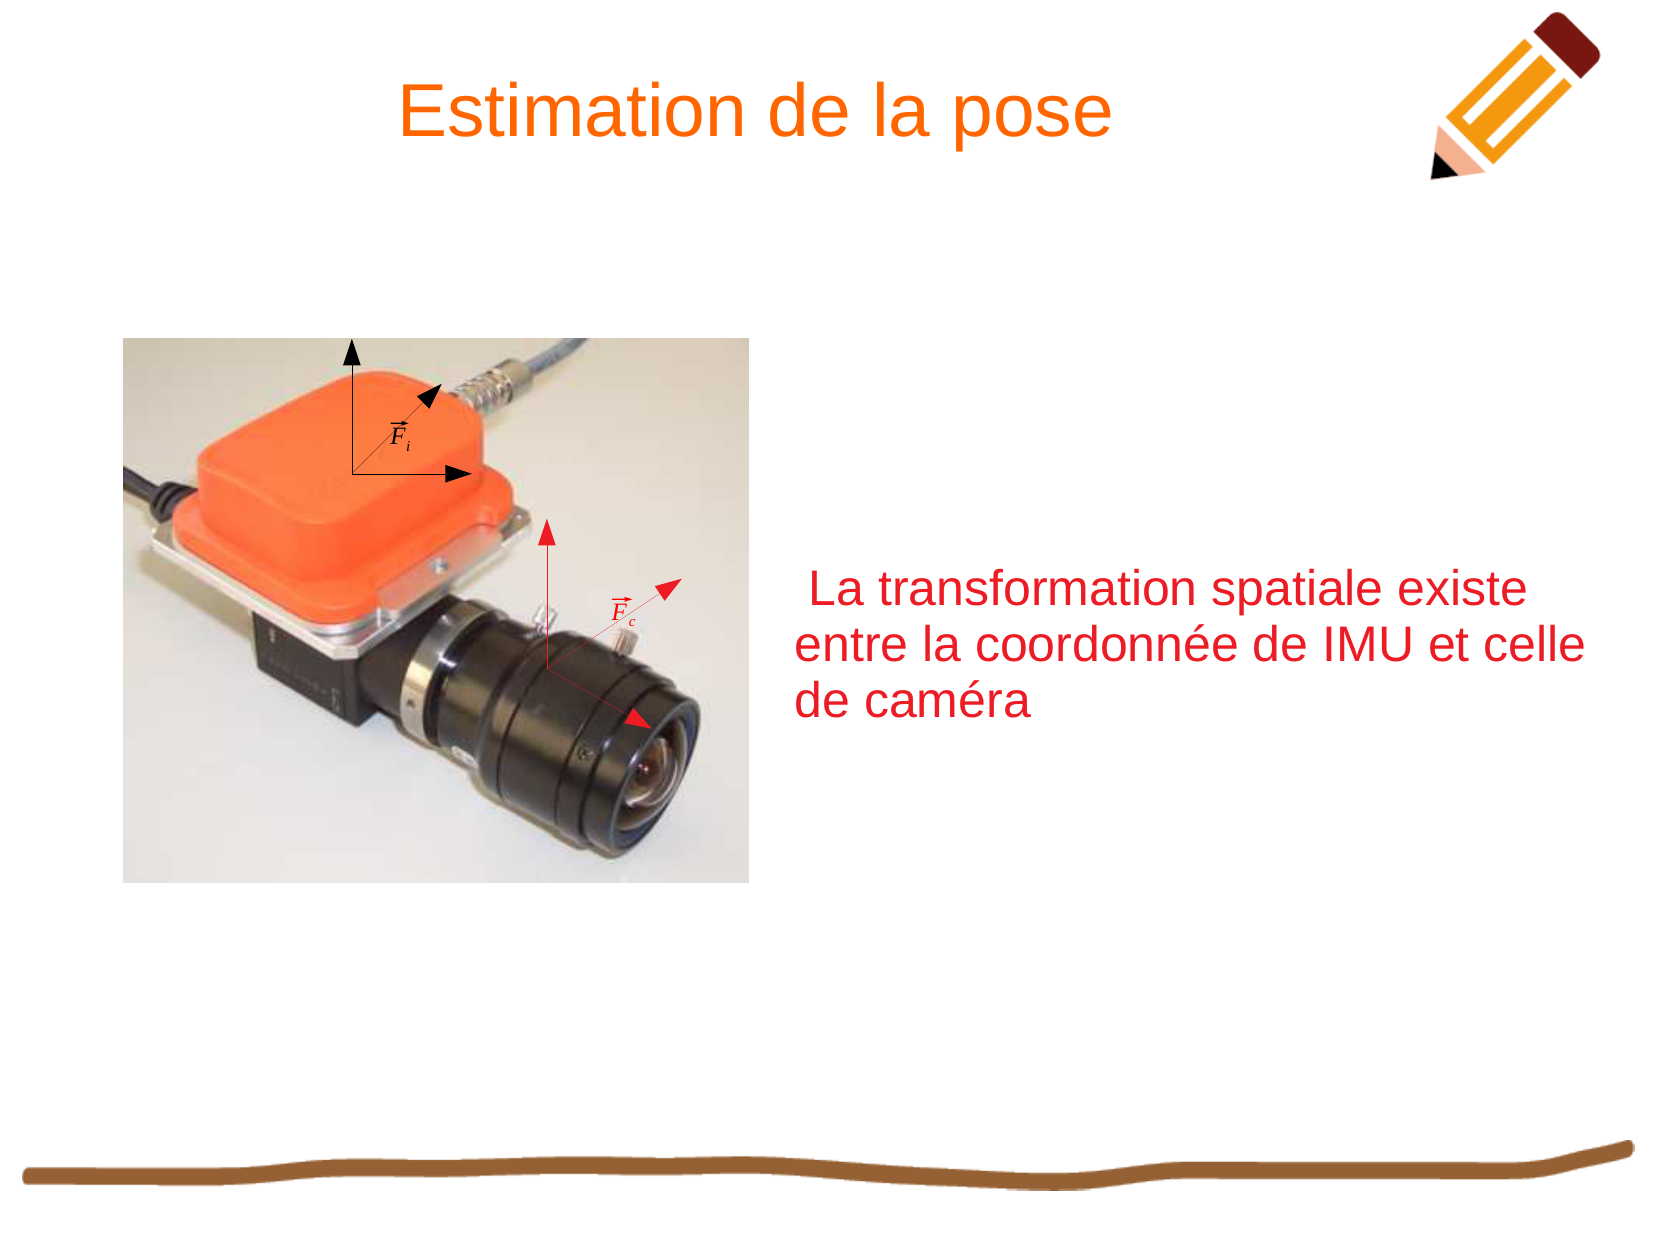

# Estimation de la pose
 La transformation spatiale existe entre la coordonnée de IMU et celle de caméra